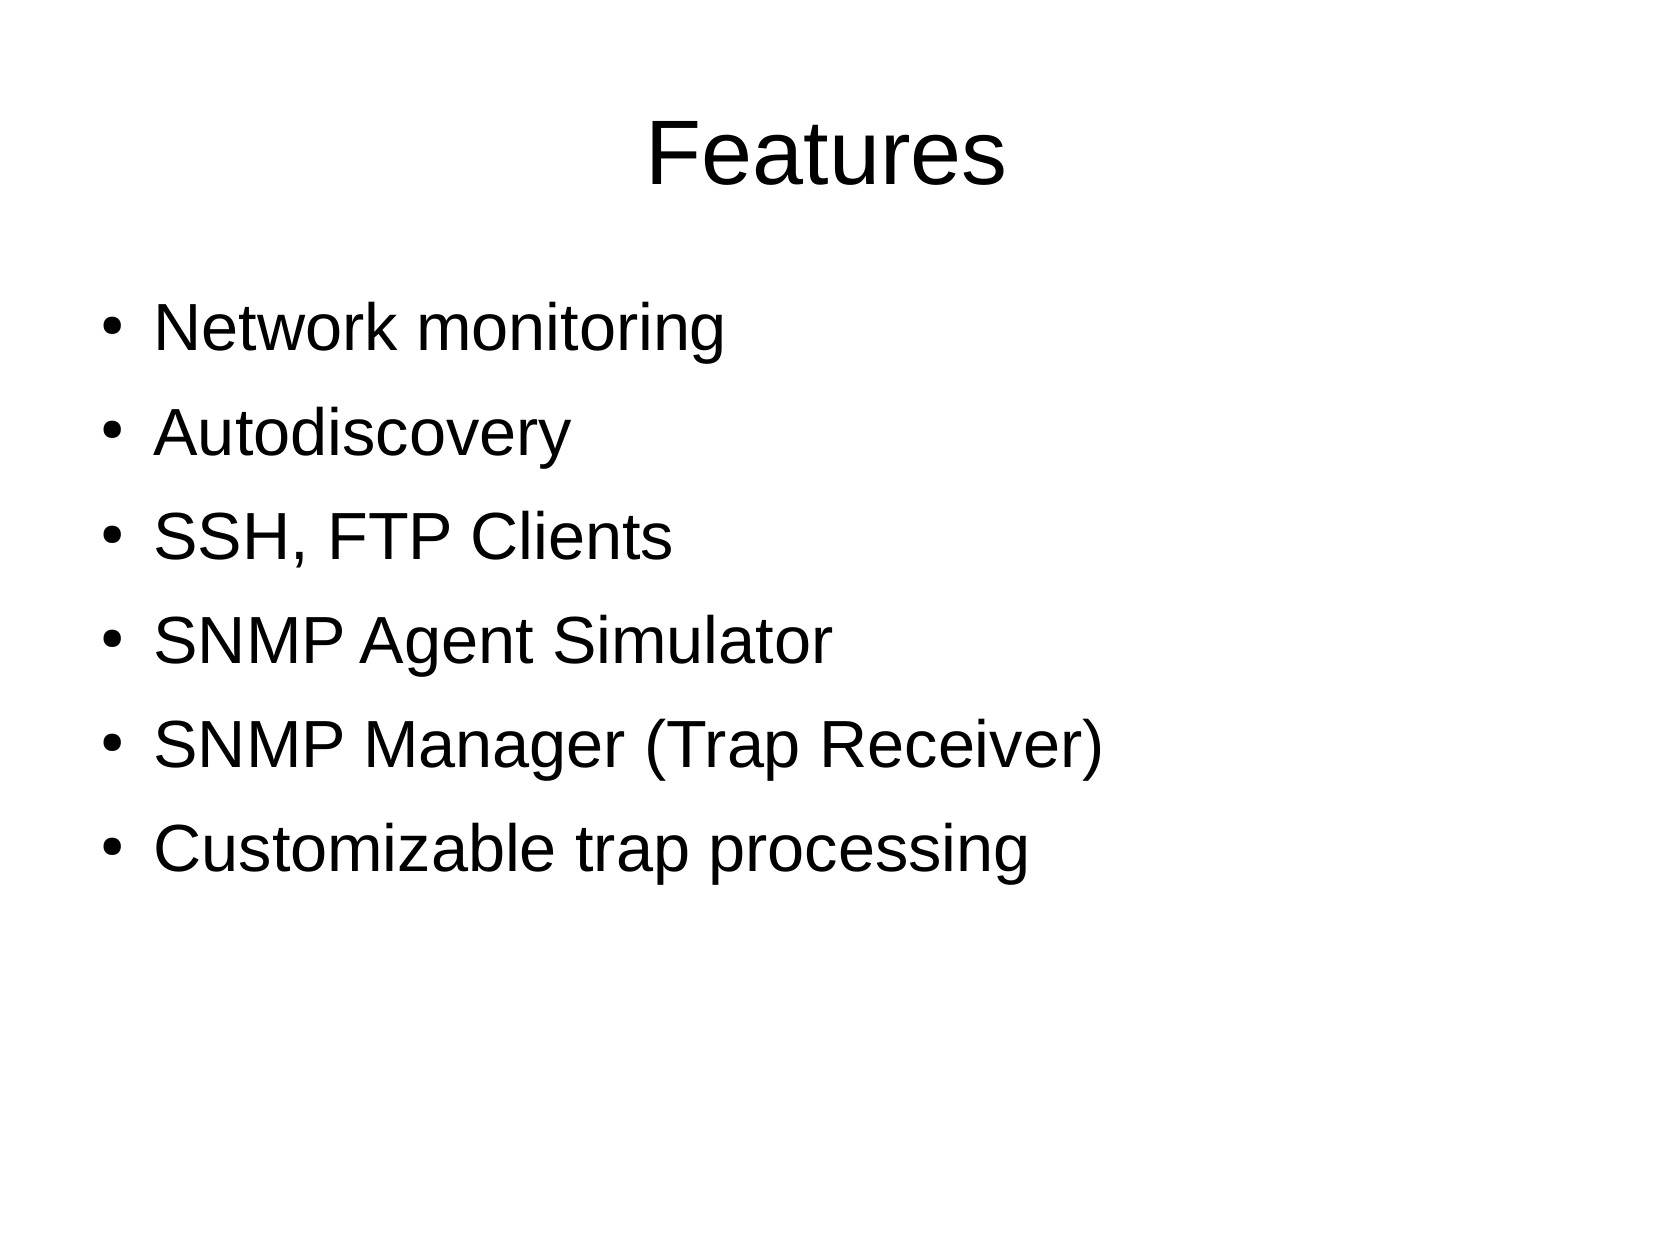

# Features
Network monitoring
Autodiscovery
SSH, FTP Clients
SNMP Agent Simulator
SNMP Manager (Trap Receiver)
Customizable trap processing